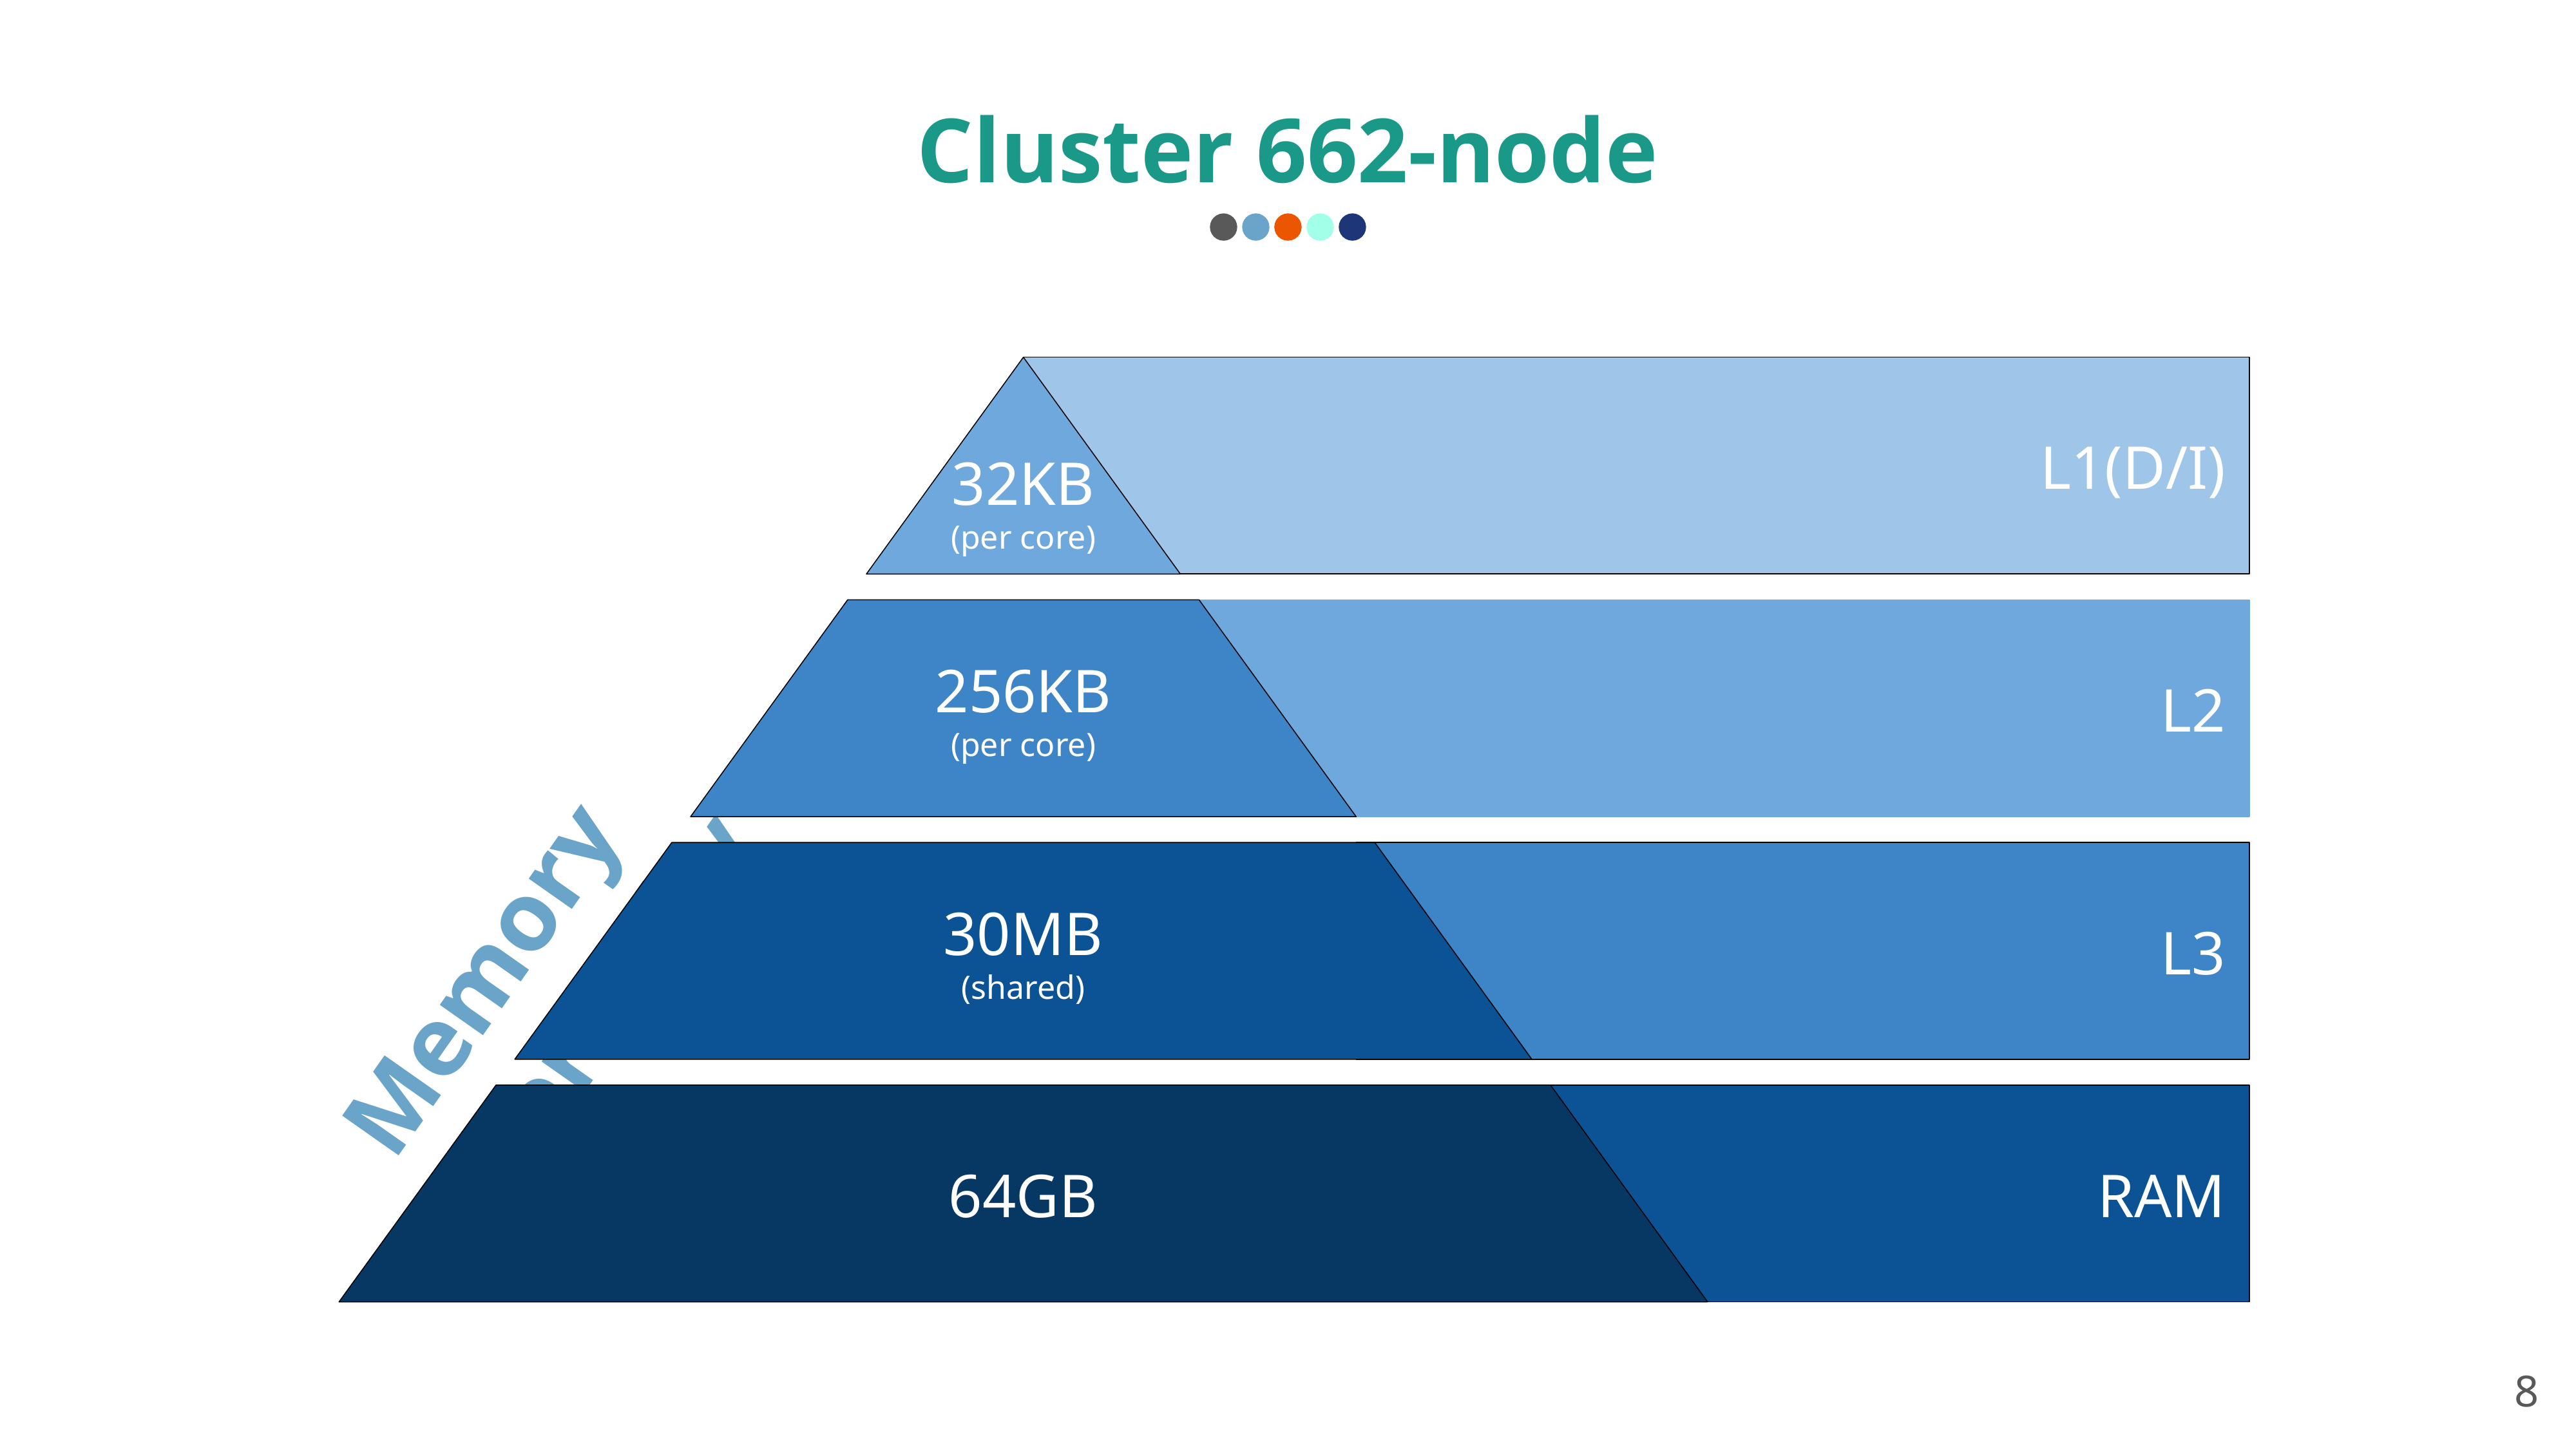

Cluster 662-node
32KB
(per core)
L1(D/I)
256KB
(per core)
L2
Memory Hierarchy
30MB
(shared)
L3
64GB
RAM